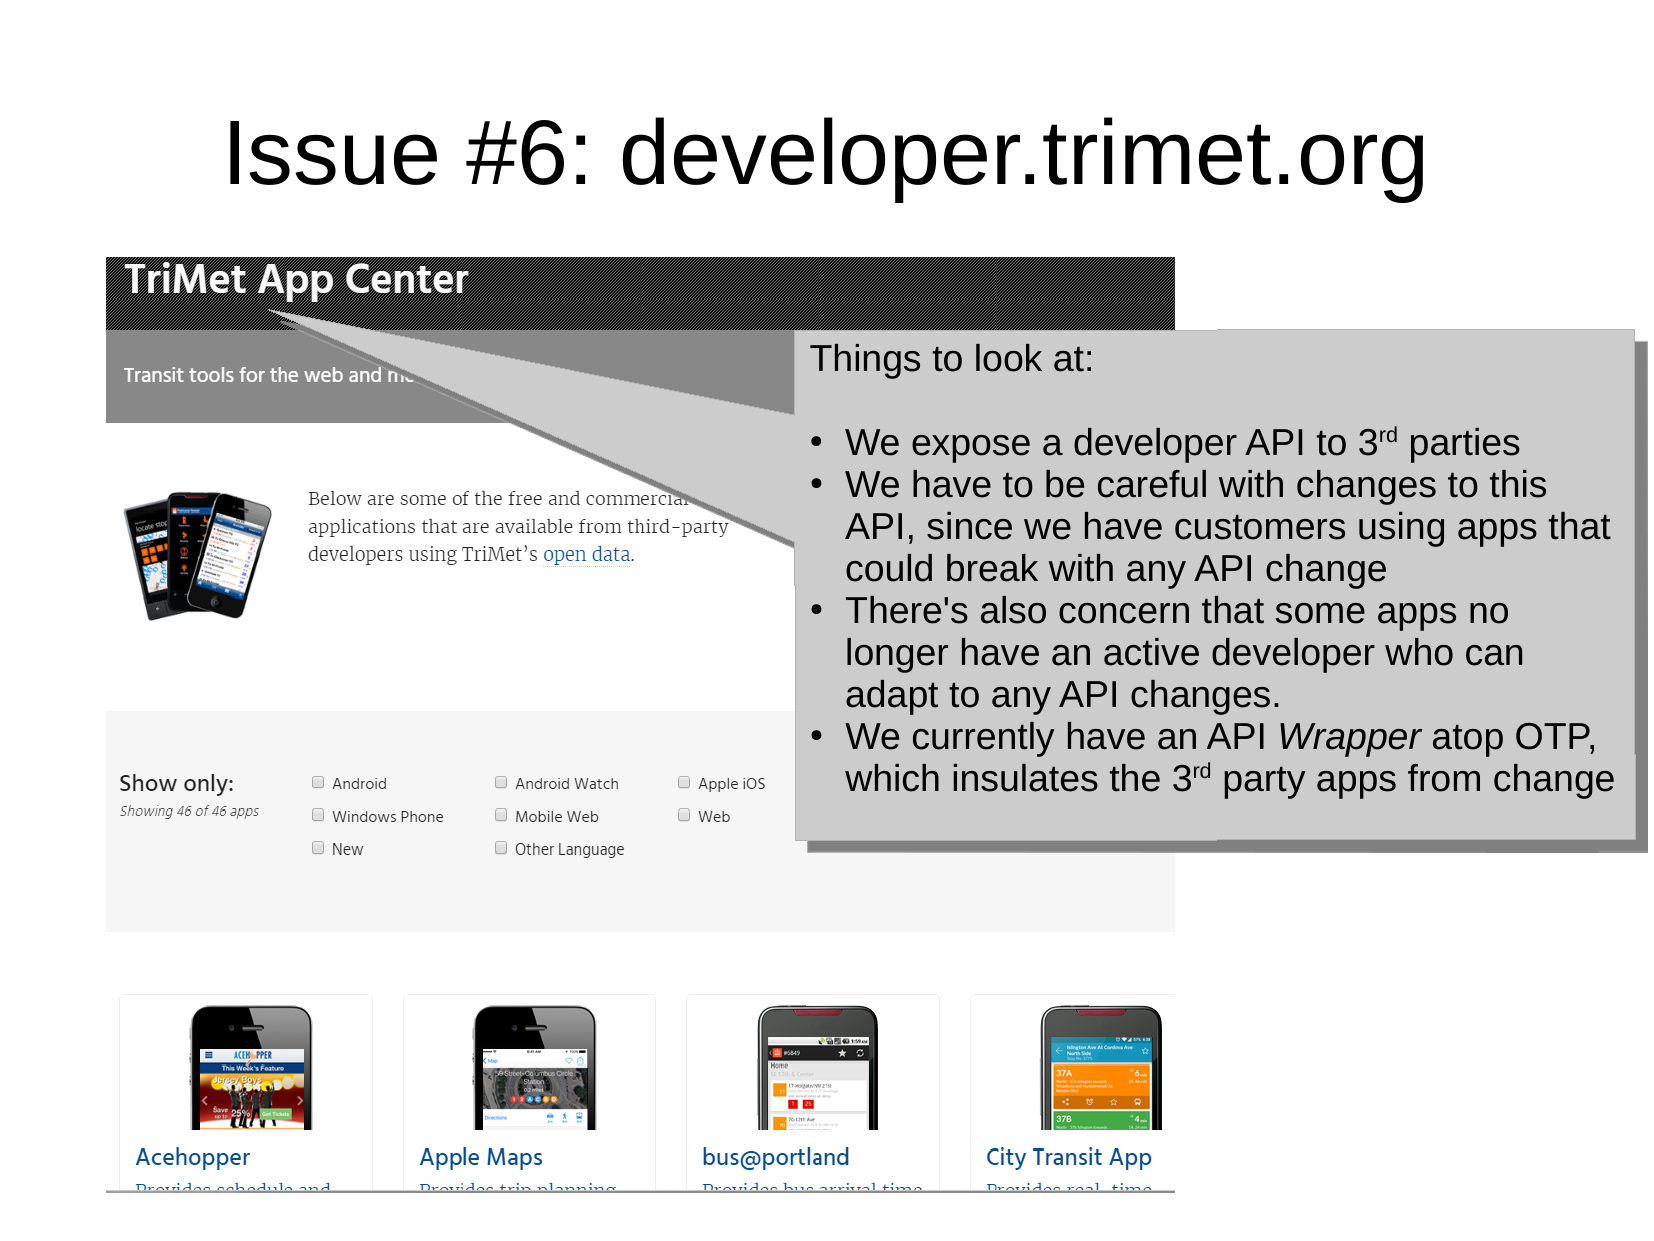

# Issue #6: developer.trimet.org
Things to look at:
We expose a developer API to 3rd parties
We have to be careful with changes to this API, since we have customers using apps that could break with any API change
There's also concern that some apps no longer have an active developer who can adapt to any API changes.
We currently have an API Wrapper atop OTP, which insulates the 3rd party apps from change